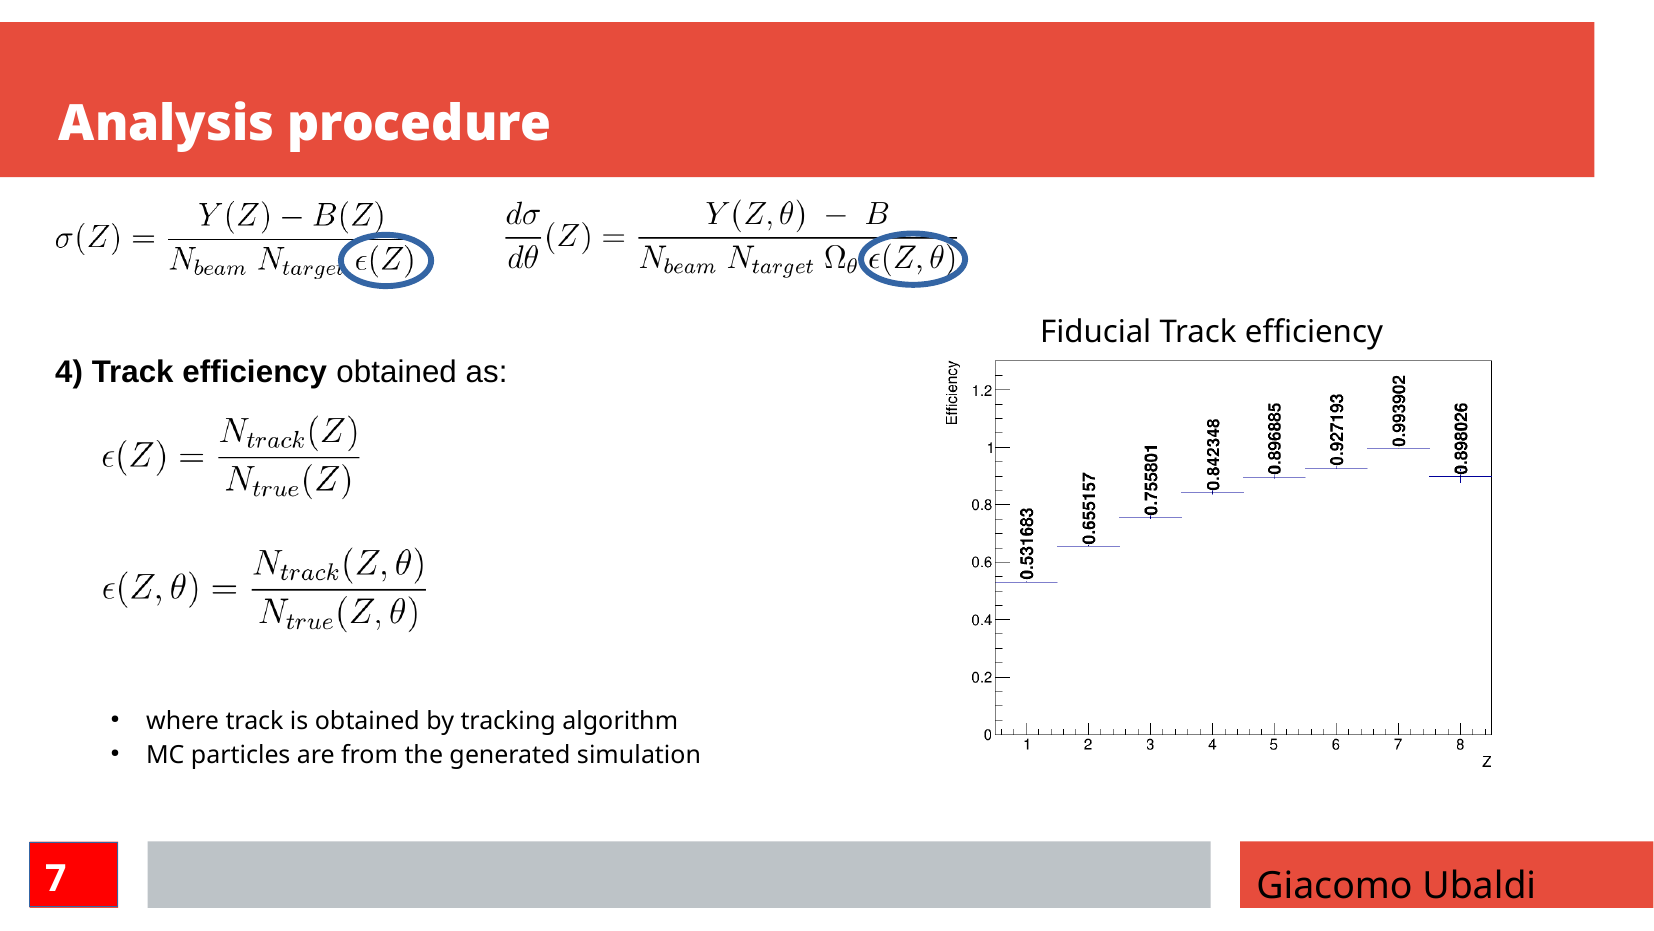

# Analysis procedure
Fiducial Track efficiency
4) Track efficiency obtained as:
where track is obtained by tracking algorithm
MC particles are from the generated simulation
15
7
Giacomo Ubaldi